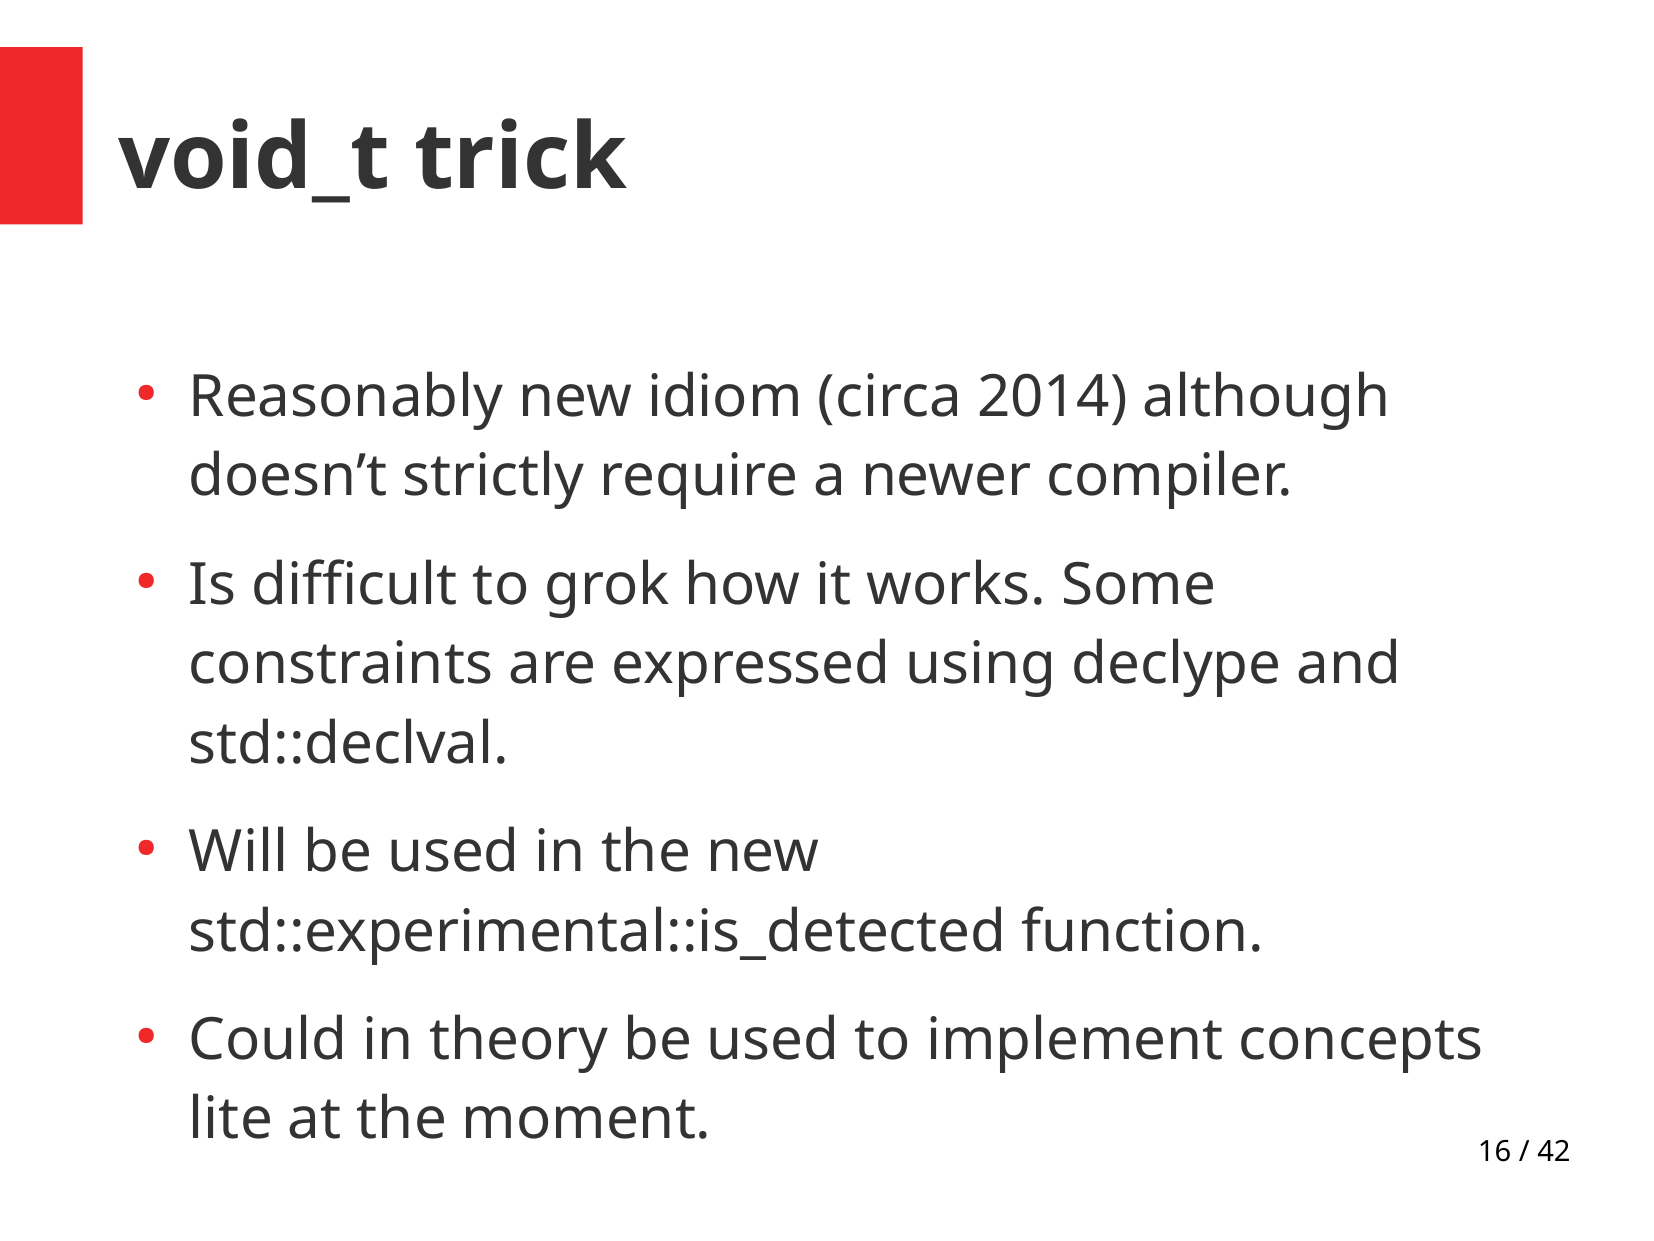

# void_t trick
Reasonably new idiom (circa 2014) although doesn’t strictly require a newer compiler.
Is difficult to grok how it works. Some constraints are expressed using declype and std::declval.
Will be used in the new std::experimental::is_detected function.
Could in theory be used to implement concepts lite at the moment.
16